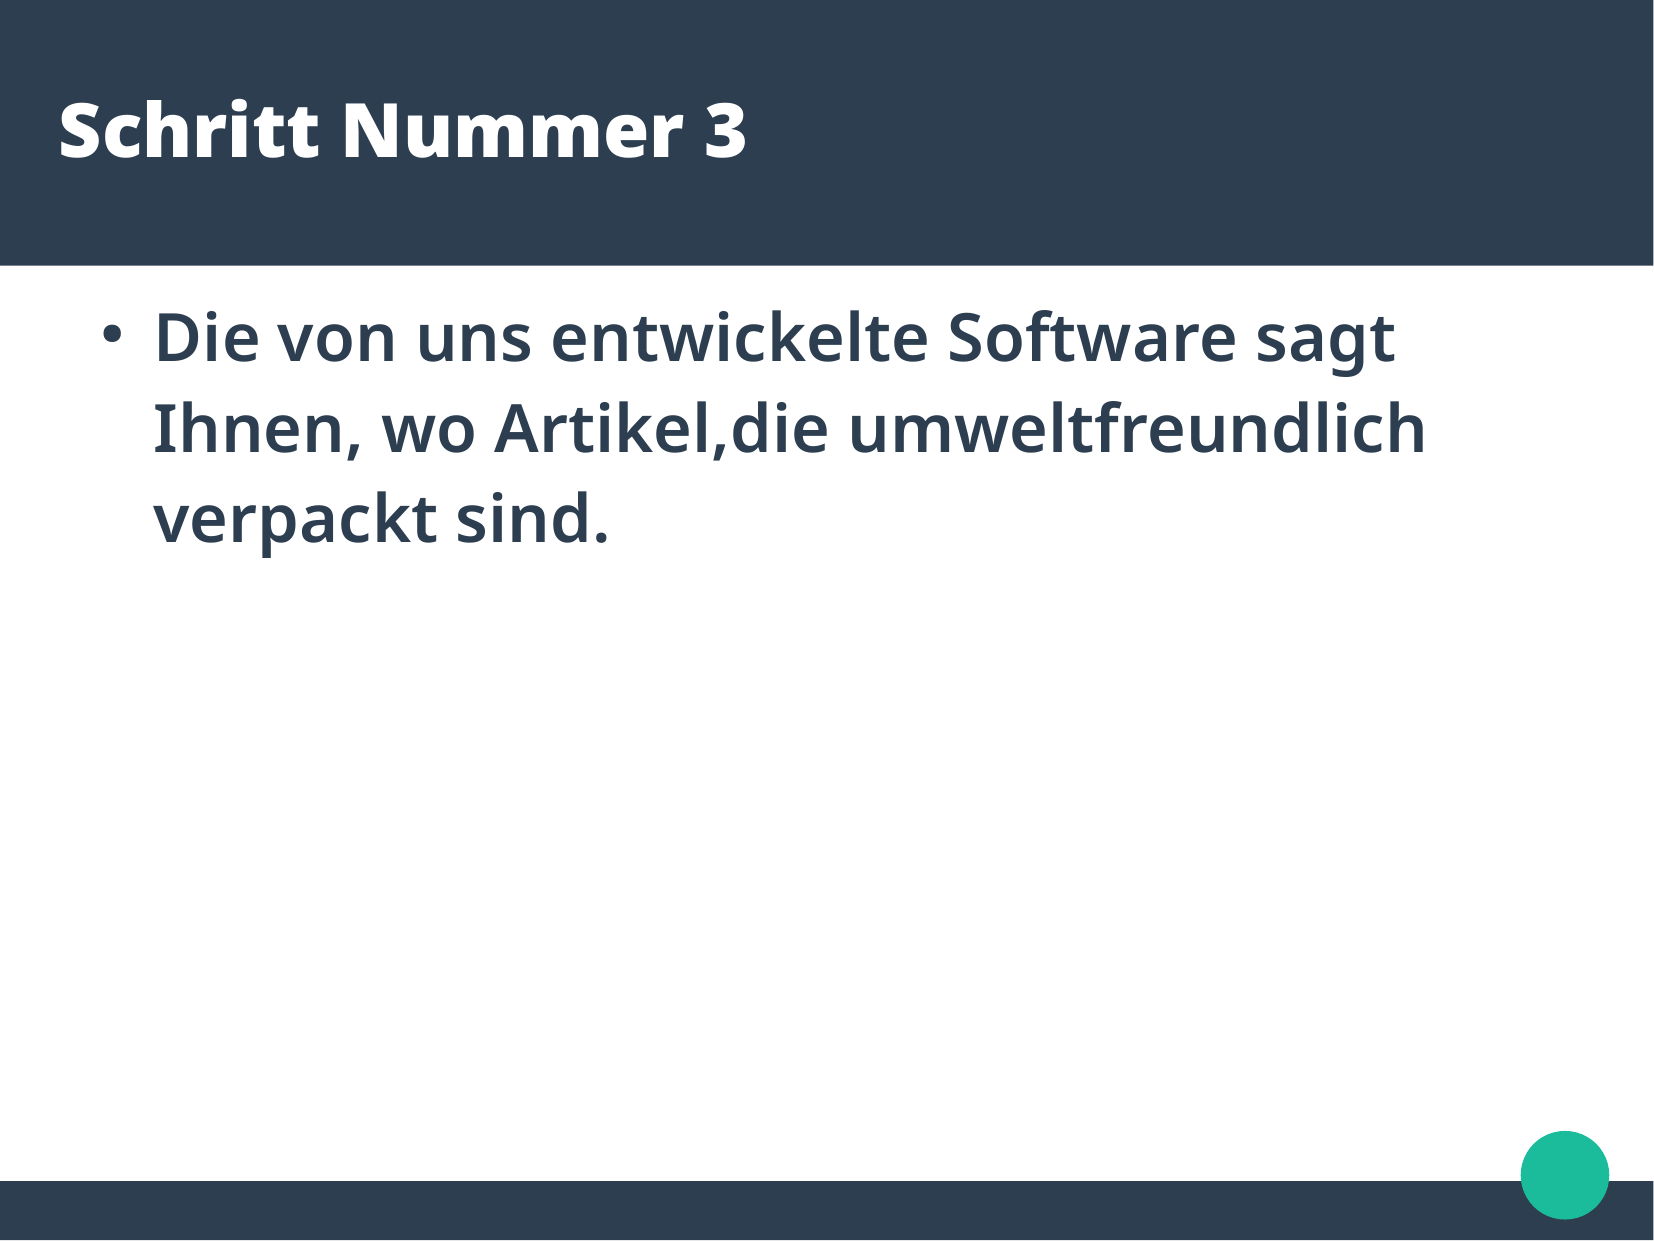

# Schritt Nummer 3
Die von uns entwickelte Software sagt Ihnen, wo Artikel,die umweltfreundlich verpackt sind.